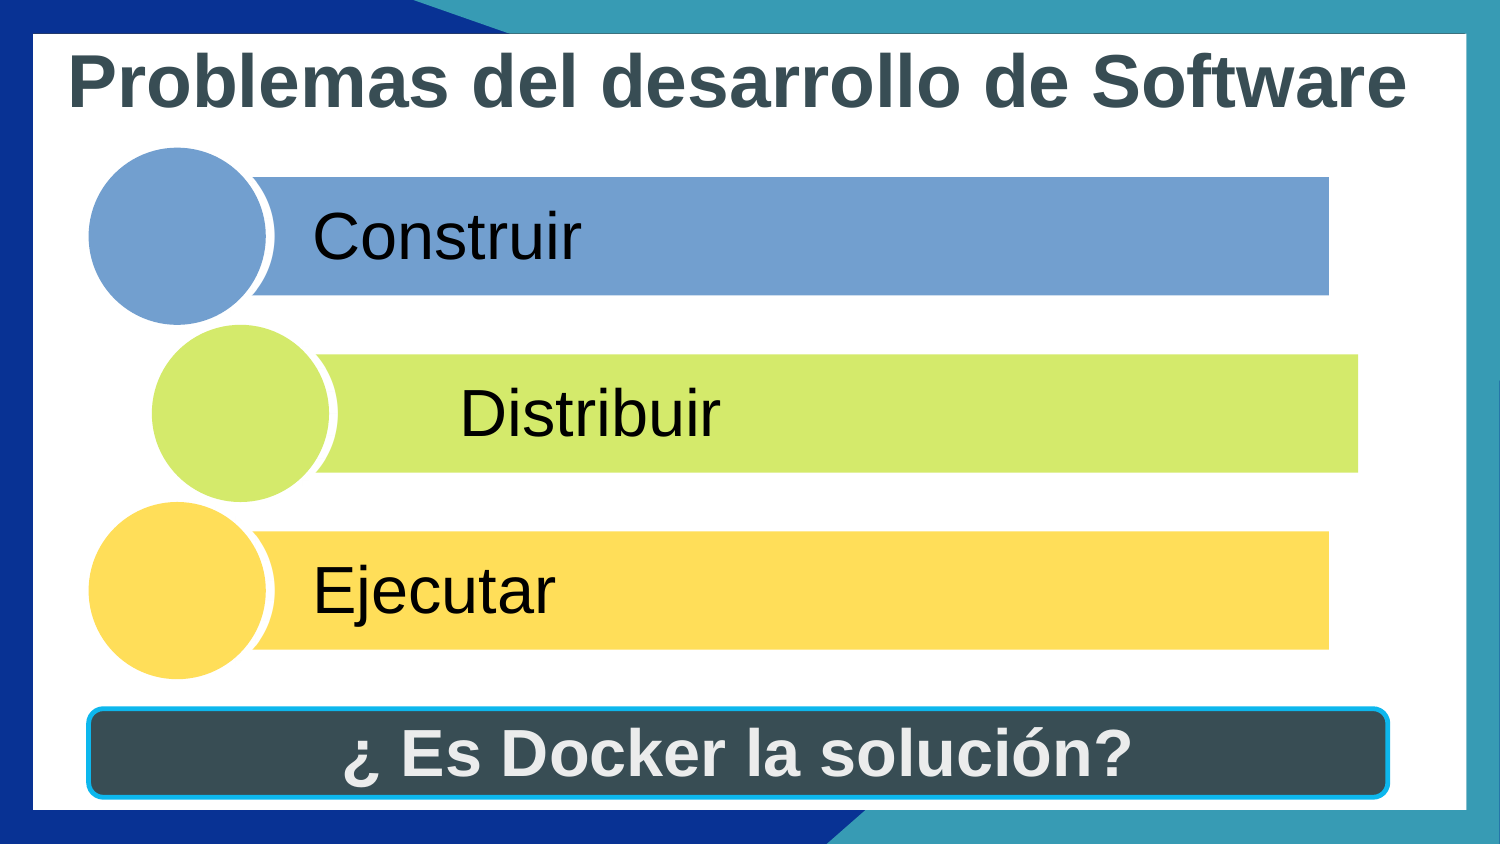

Problemas del desarrollo de Software
Construir
Distribuir
Ejecutar
¿ Es Docker la solución?
Bullet
Bullet